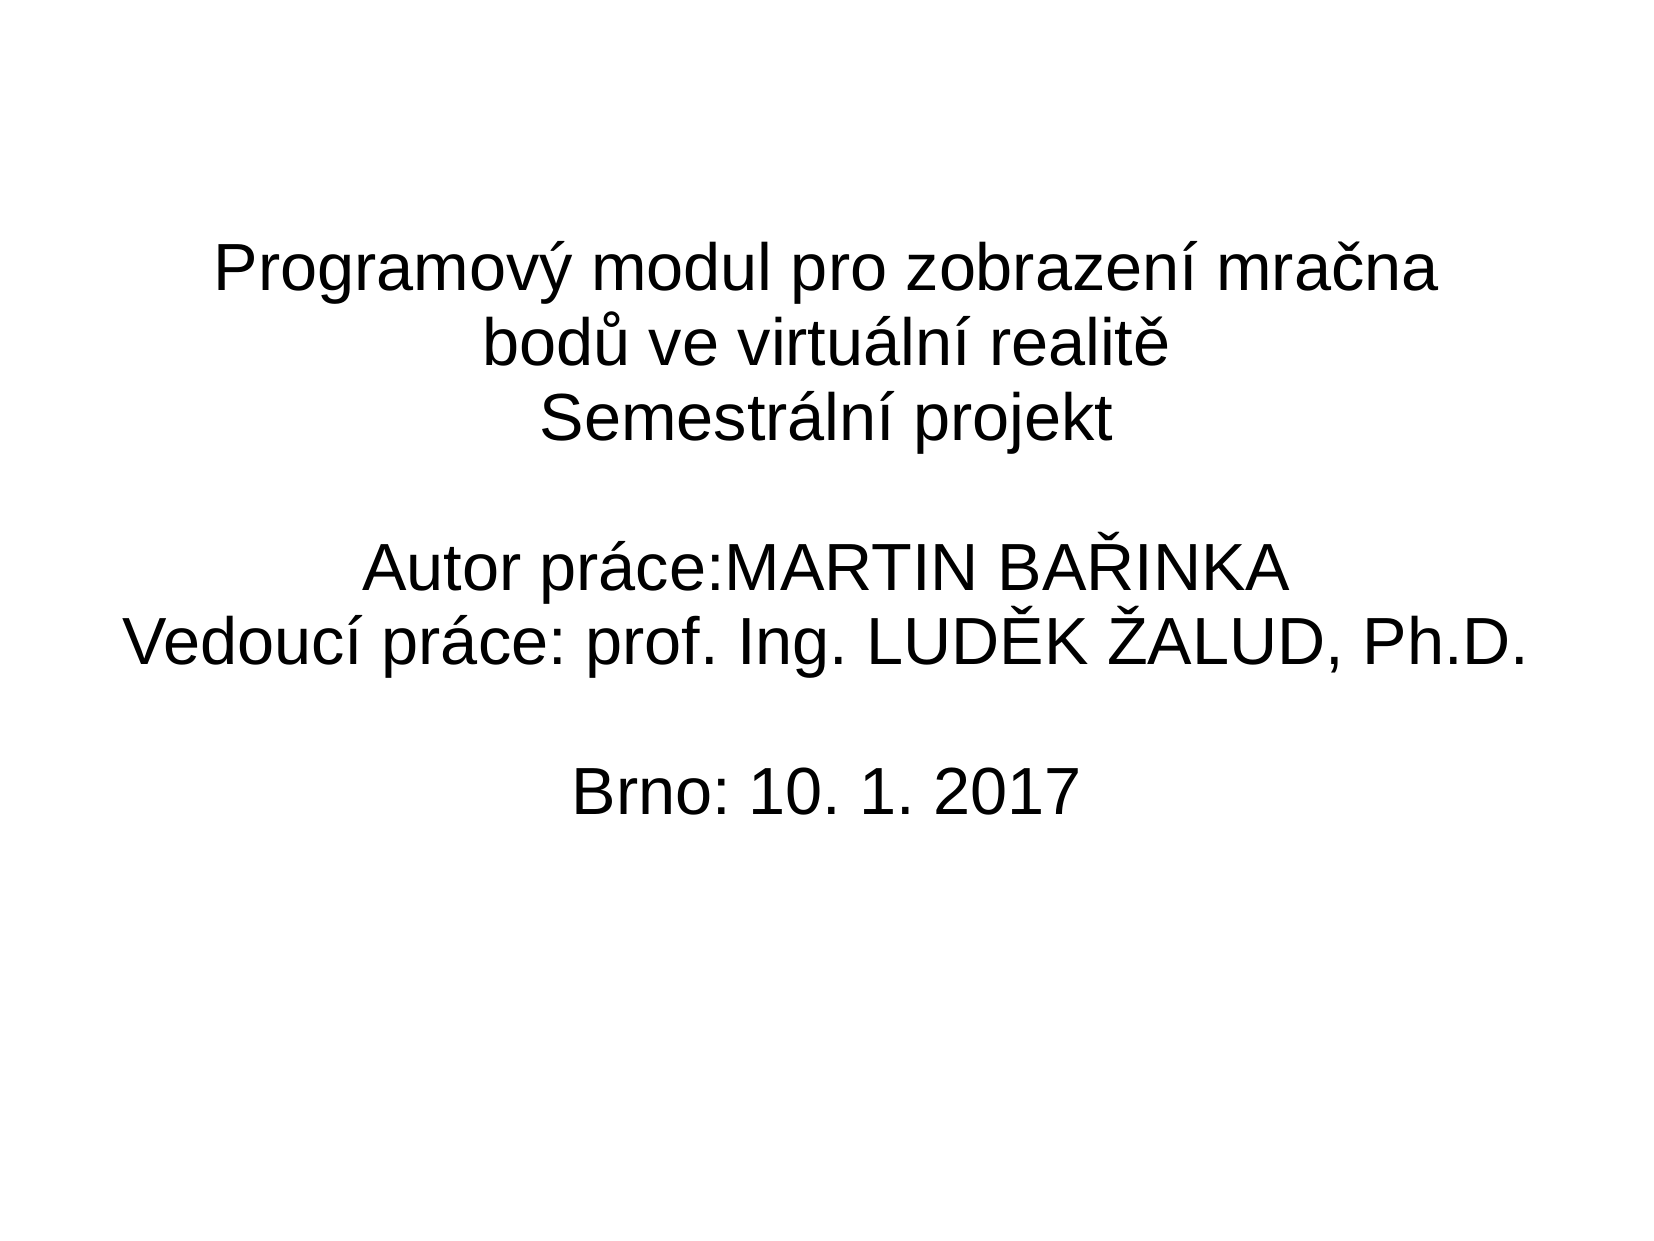

Programový modul pro zobrazení mračna
bodů ve virtuální realitě
Semestrální projekt
Autor práce:MARTIN BAŘINKA
Vedoucí práce: prof. Ing. LUDĚK ŽALUD, Ph.D.
Brno: 10. 1. 2017